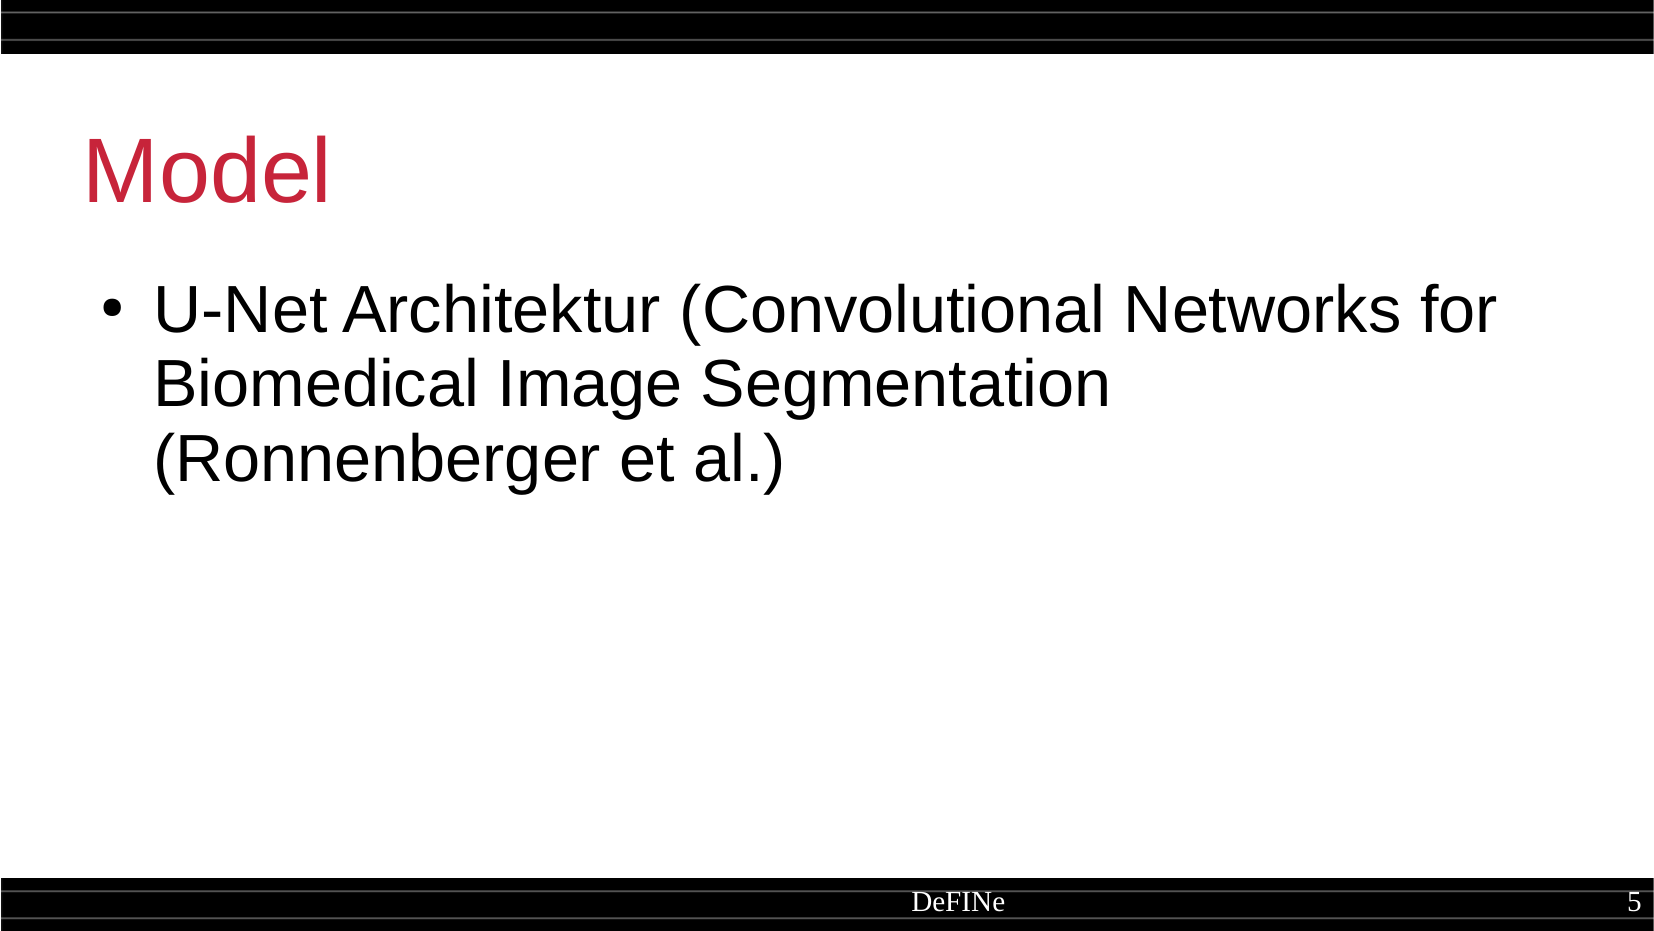

# Model
U-Net Architektur (Convolutional Networks for Biomedical Image Segmentation (Ronnenberger et al.)